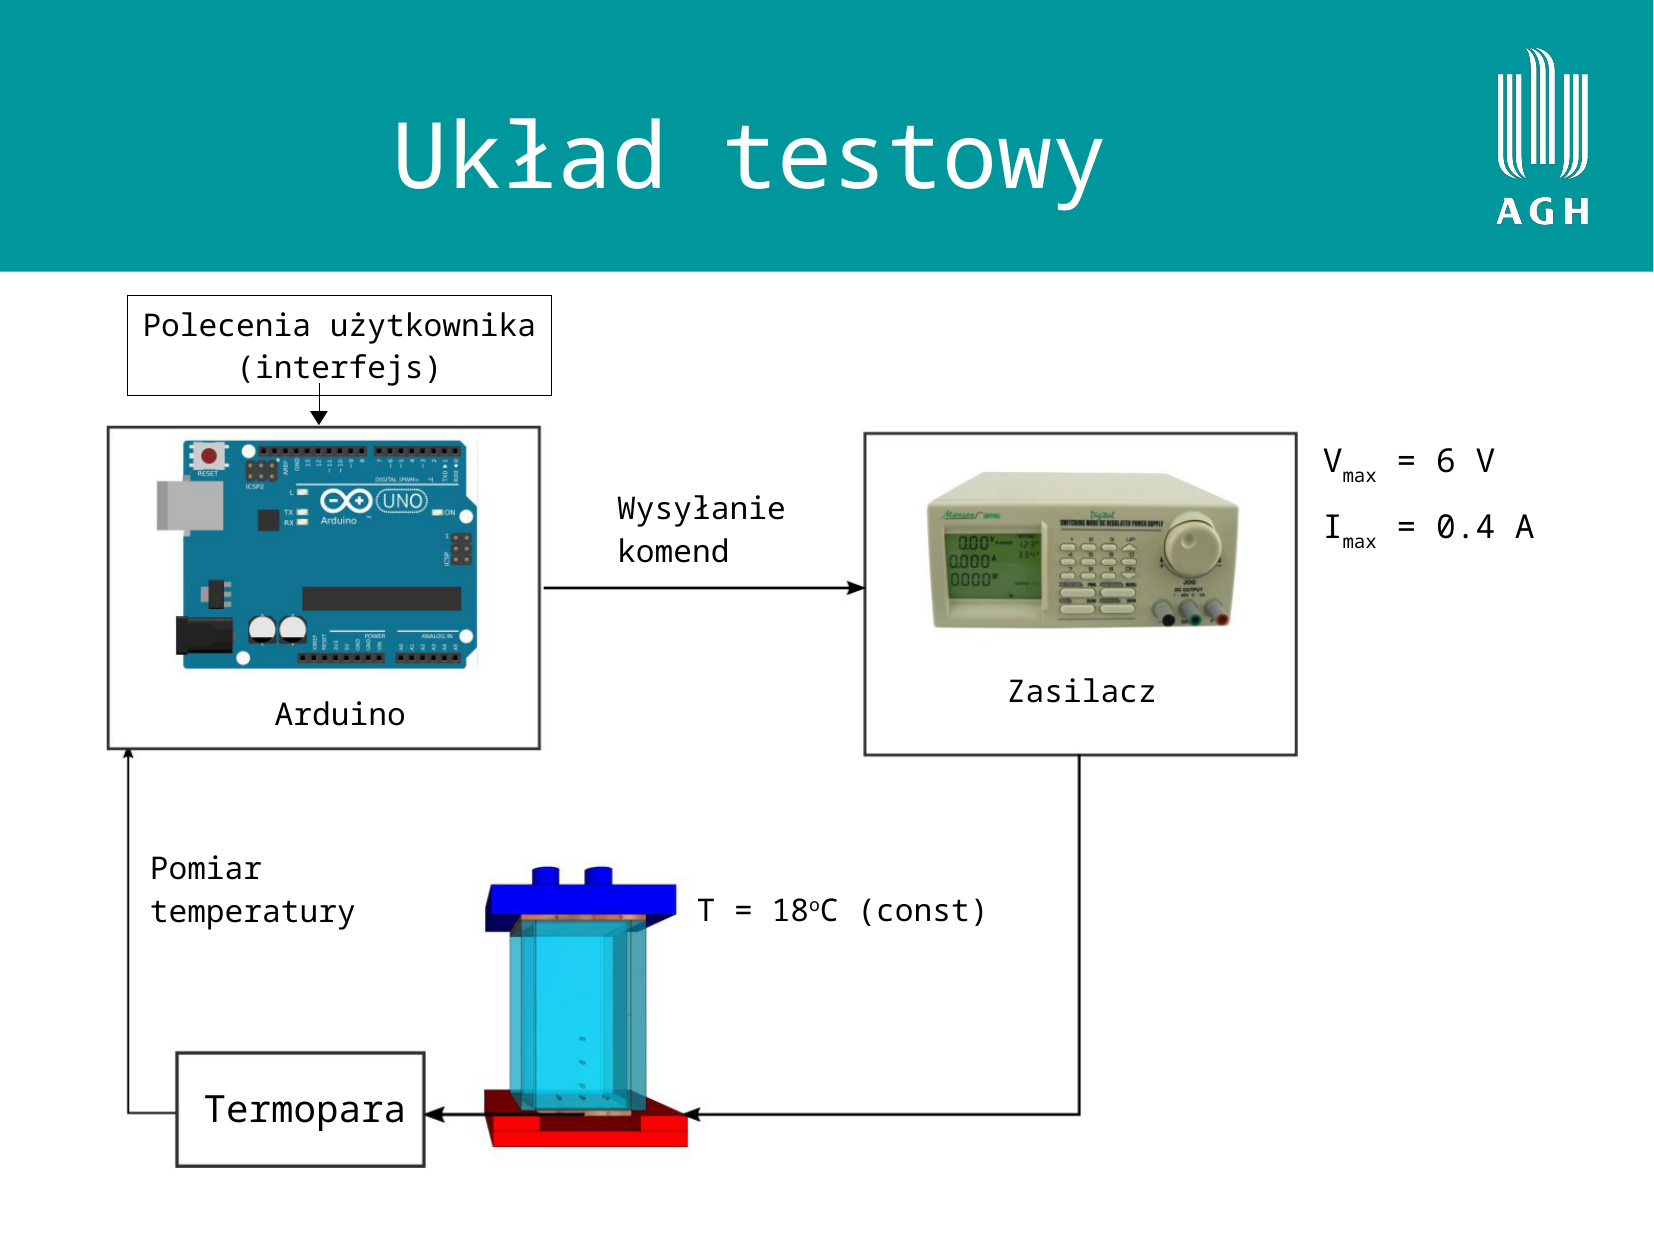

# Układ testowy
Polecenia użytkownika
(interfejs)
Vmax = 6 V
Imax = 0.4 A
Wysyłanie
komend
Zasilacz
Arduino
Pomiar
temperatury
T = 18oC (const)
Termopara